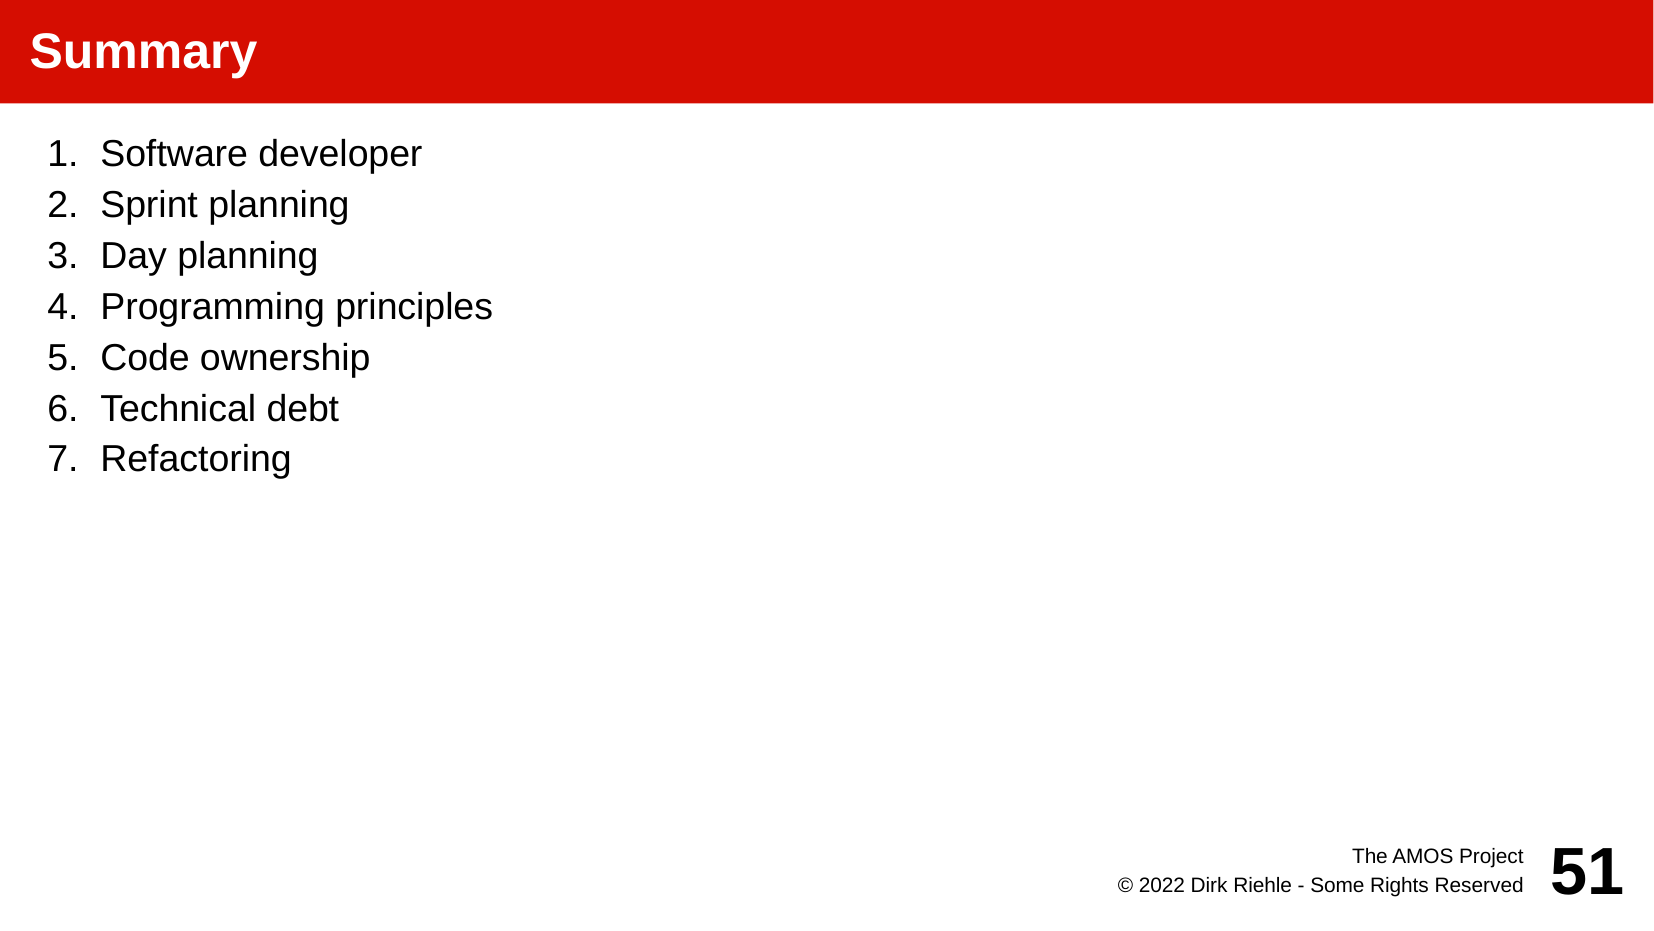

# Summary
Software developer
Sprint planning
Day planning
Programming principles
Code ownership
Technical debt
Refactoring
The AMOS Project
51
© 2022 Dirk Riehle - Some Rights Reserved